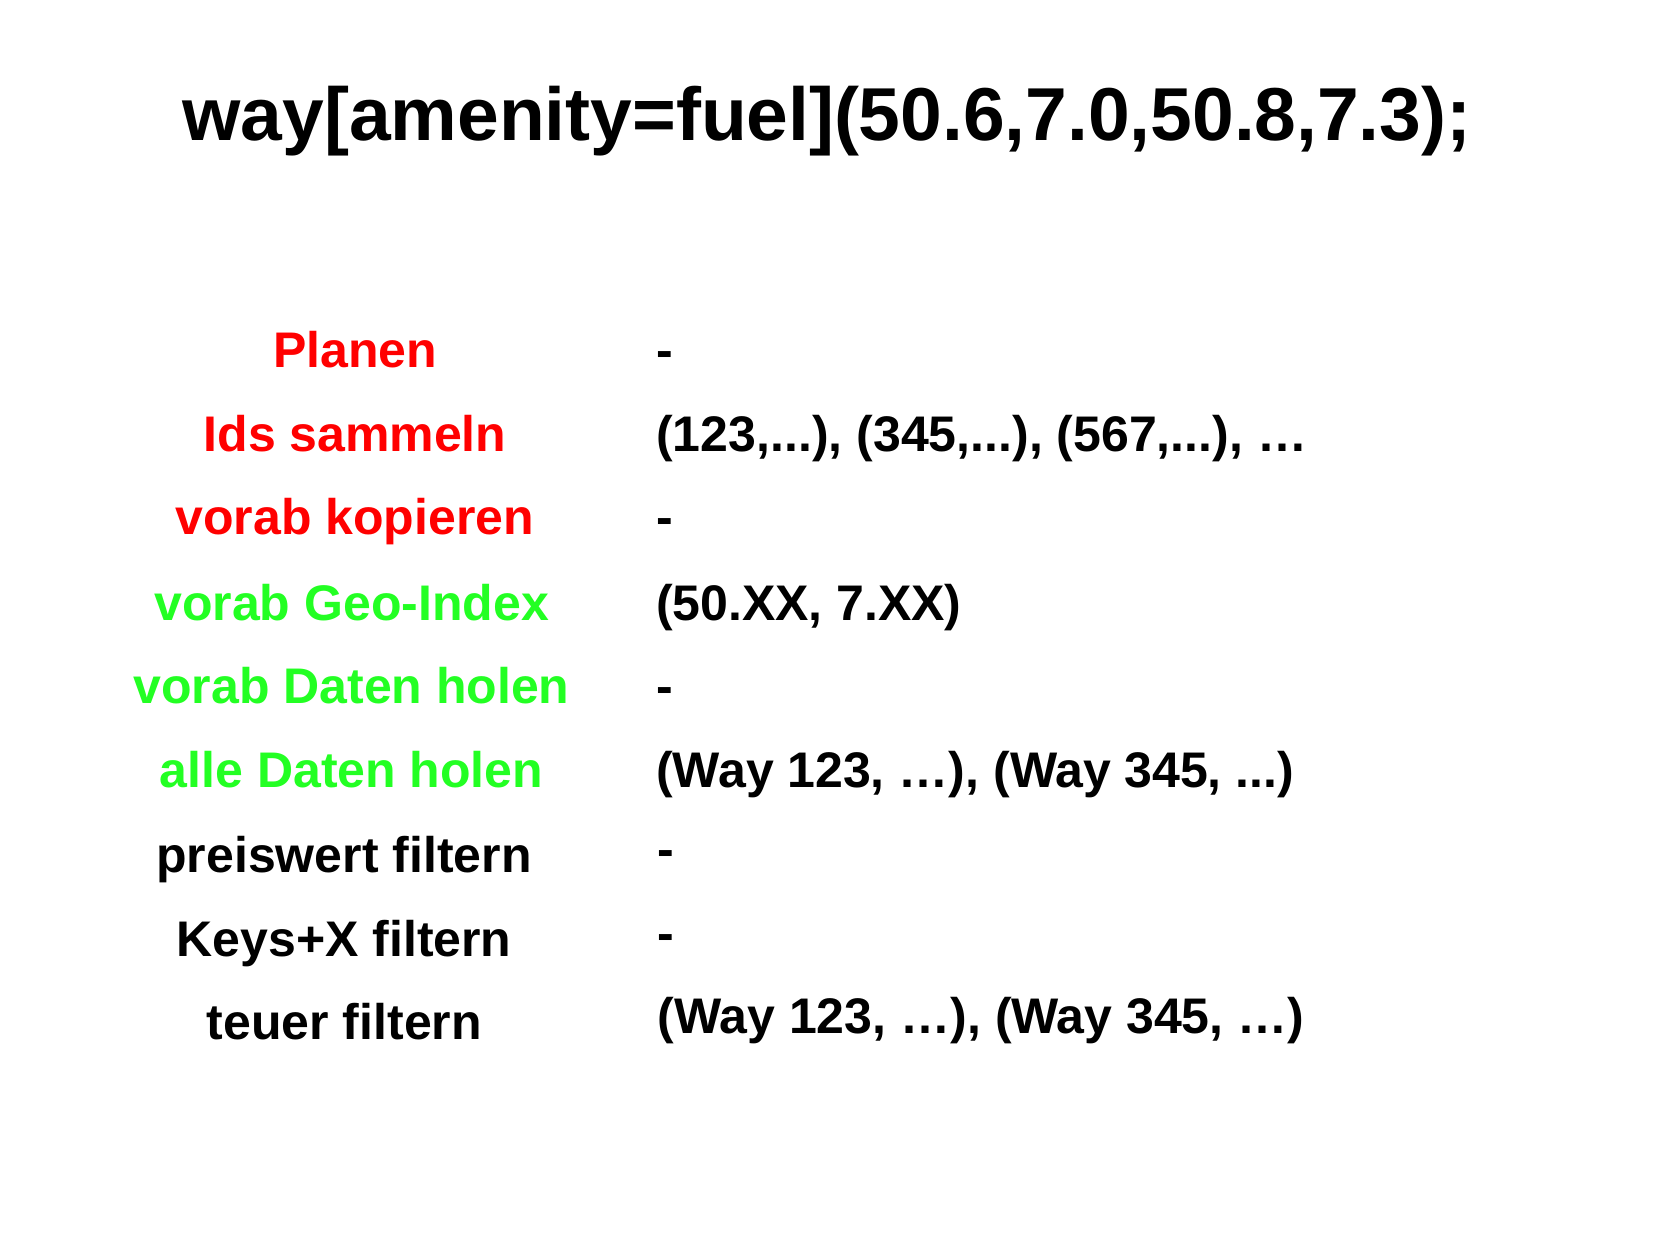

way[amenity=fuel](50.6,7.0,50.8,7.3);
-
(123,...), (345,...), (567,...), …
-
Planen
Ids sammeln
vorab kopieren
vorab Geo-Index
vorab Daten holen
alle Daten holen
(50.XX, 7.XX)
-
(Way 123, …), (Way 345, ...)
-
-
(Way 123, …), (Way 345, …)
preiswert filtern
Keys+X filtern
teuer filtern